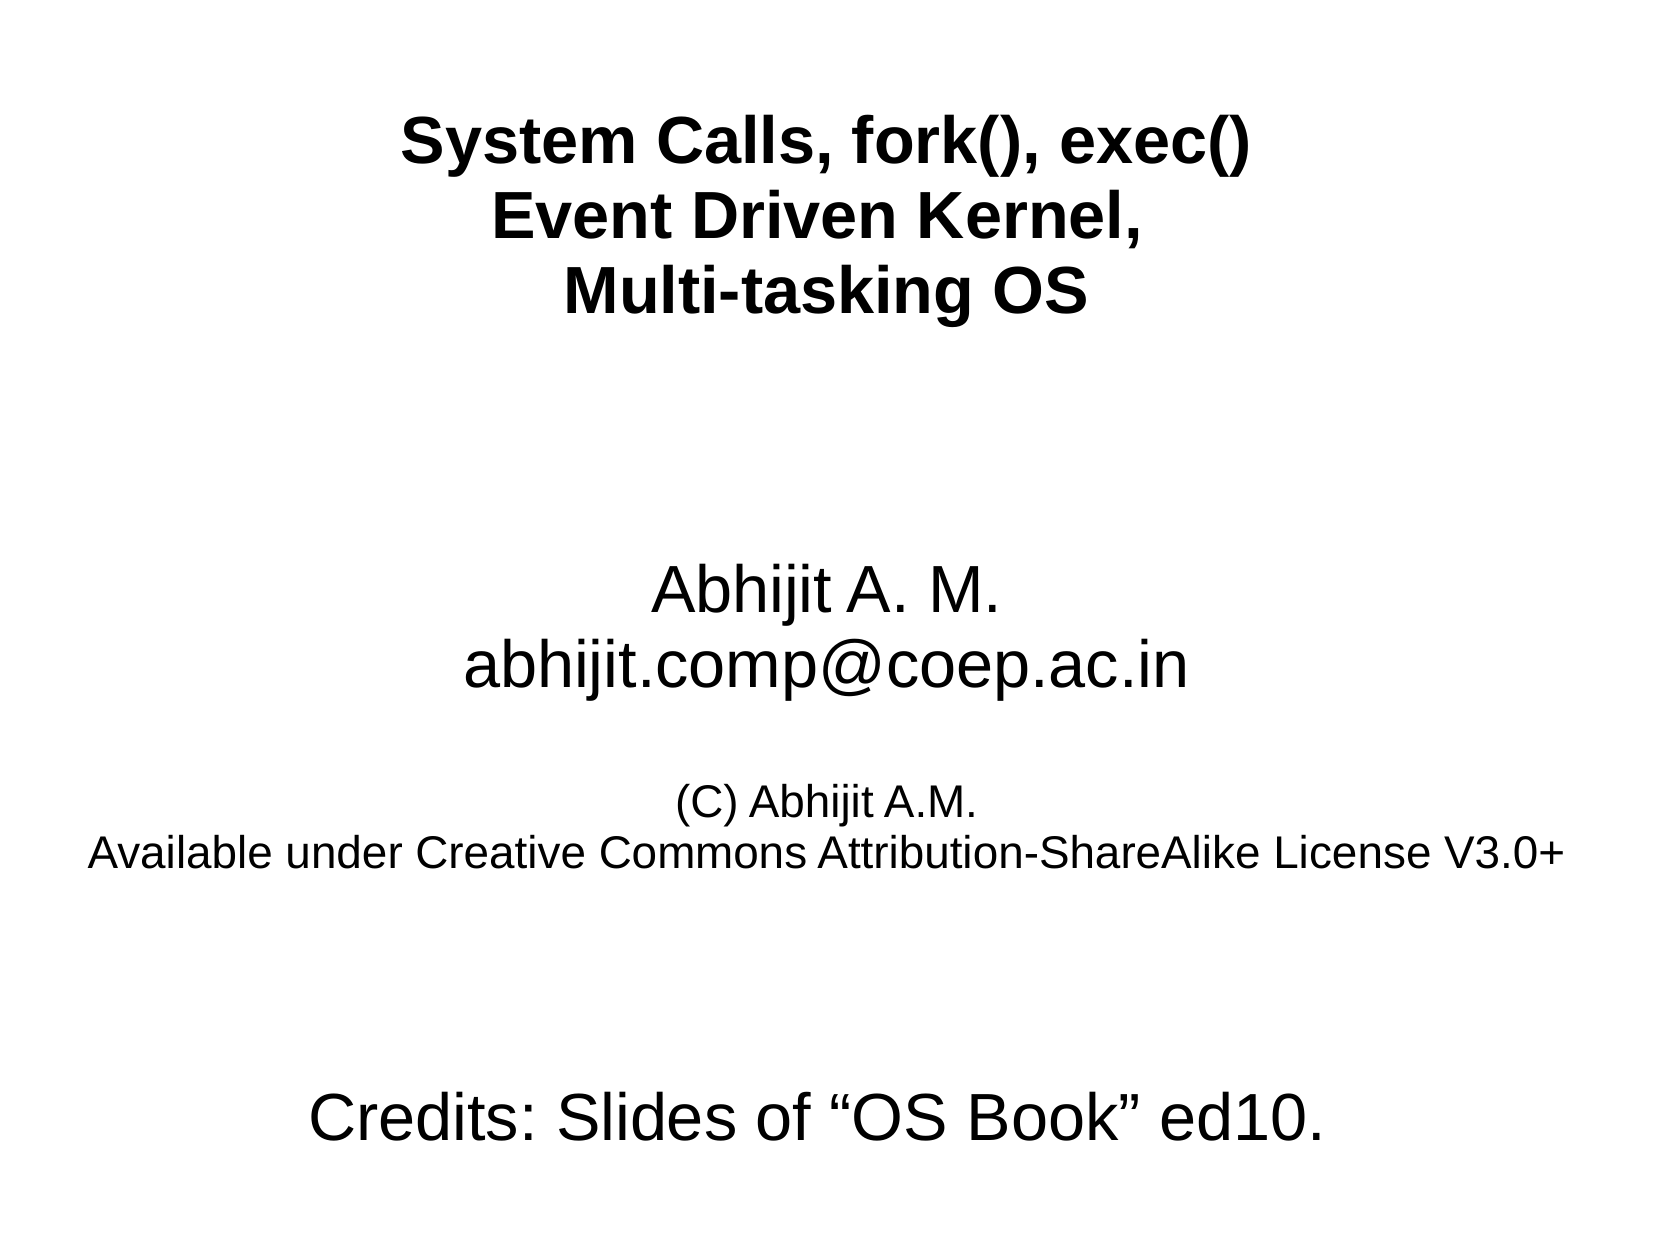

# System Calls, fork(), exec()
Event Driven Kernel,
Multi-tasking OS
Abhijit A. M.
abhijit.comp@coep.ac.in
(C) Abhijit A.M.
Available under Creative Commons Attribution-ShareAlike License V3.0+
Credits: Slides of “OS Book” ed10.